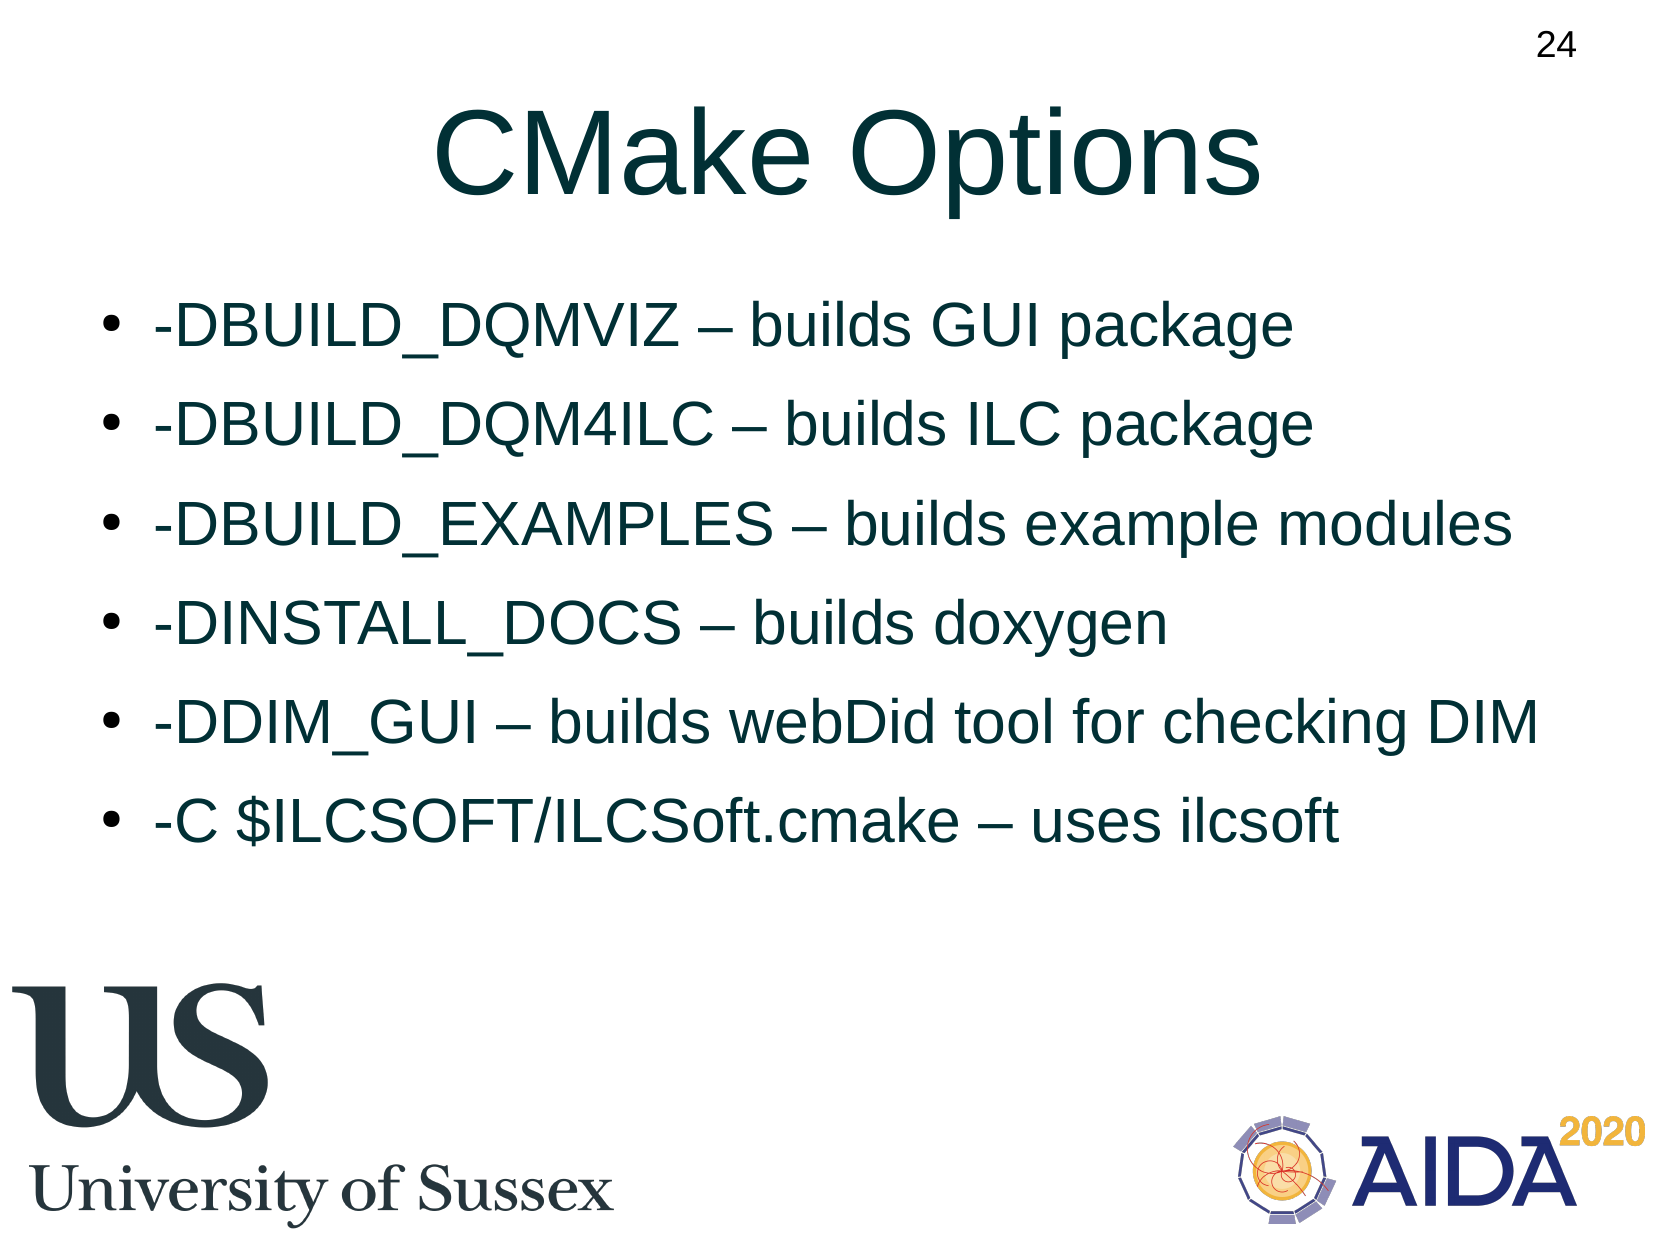

# CMake Options
-DBUILD_DQMVIZ – builds GUI package
-DBUILD_DQM4ILC – builds ILC package
-DBUILD_EXAMPLES – builds example modules
-DINSTALL_DOCS – builds doxygen
-DDIM_GUI – builds webDid tool for checking DIM
-C $ILCSOFT/ILCSoft.cmake – uses ilcsoft